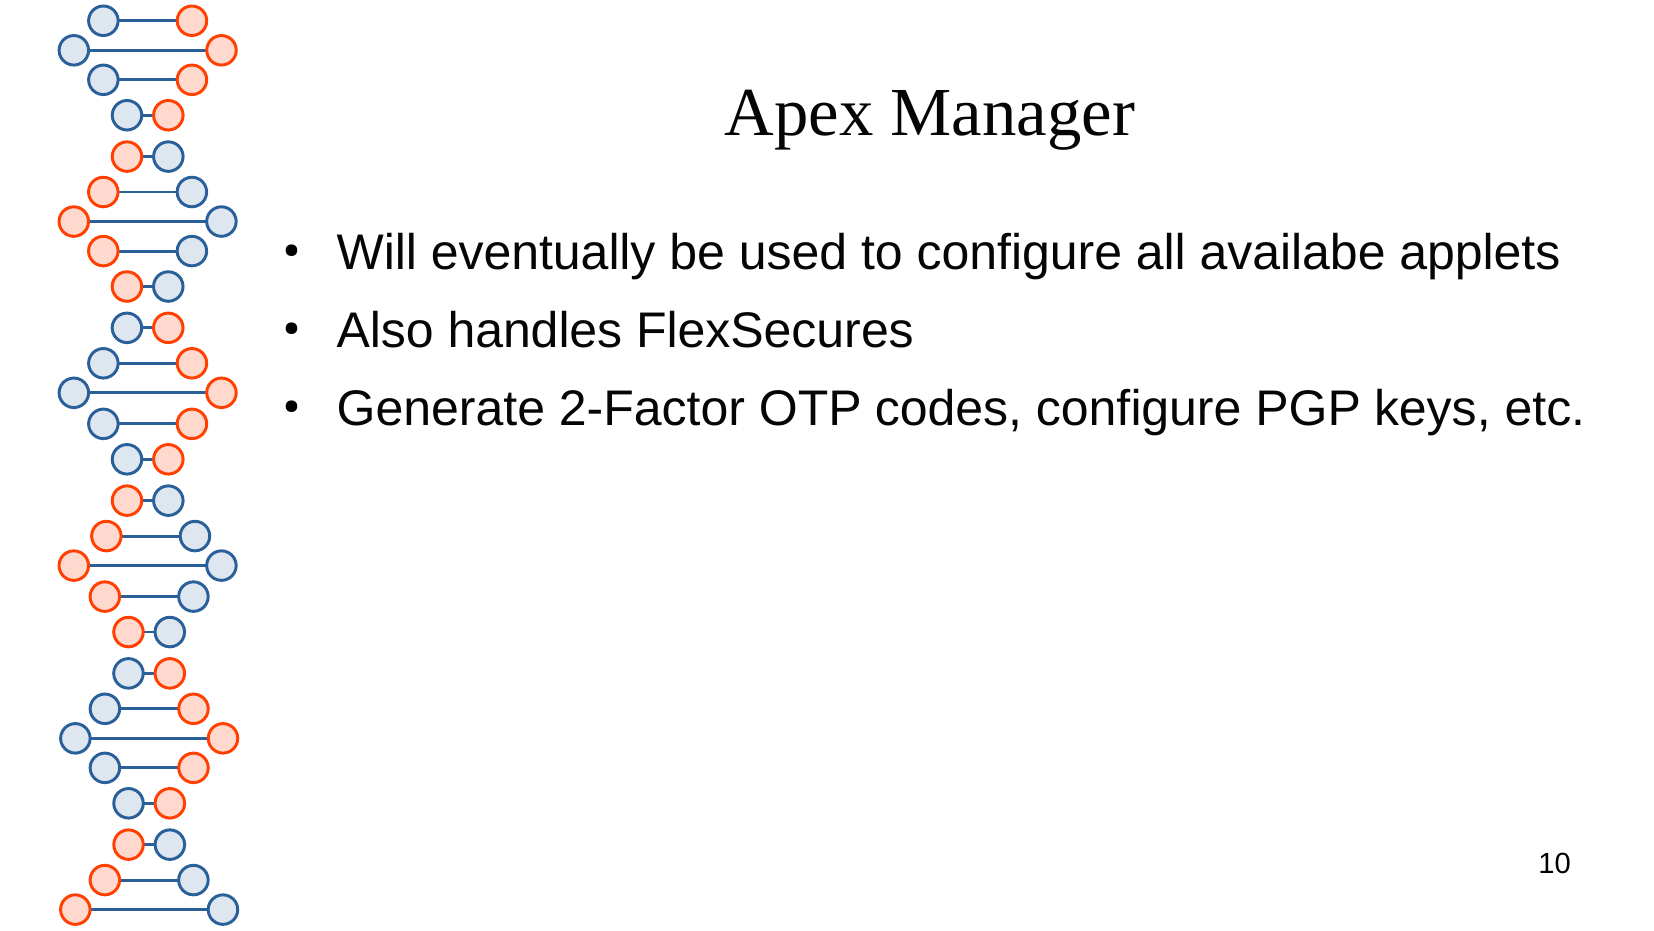

# Apex Manager
Will eventually be used to configure all availabe applets
Also handles FlexSecures
Generate 2-Factor OTP codes, configure PGP keys, etc.
10